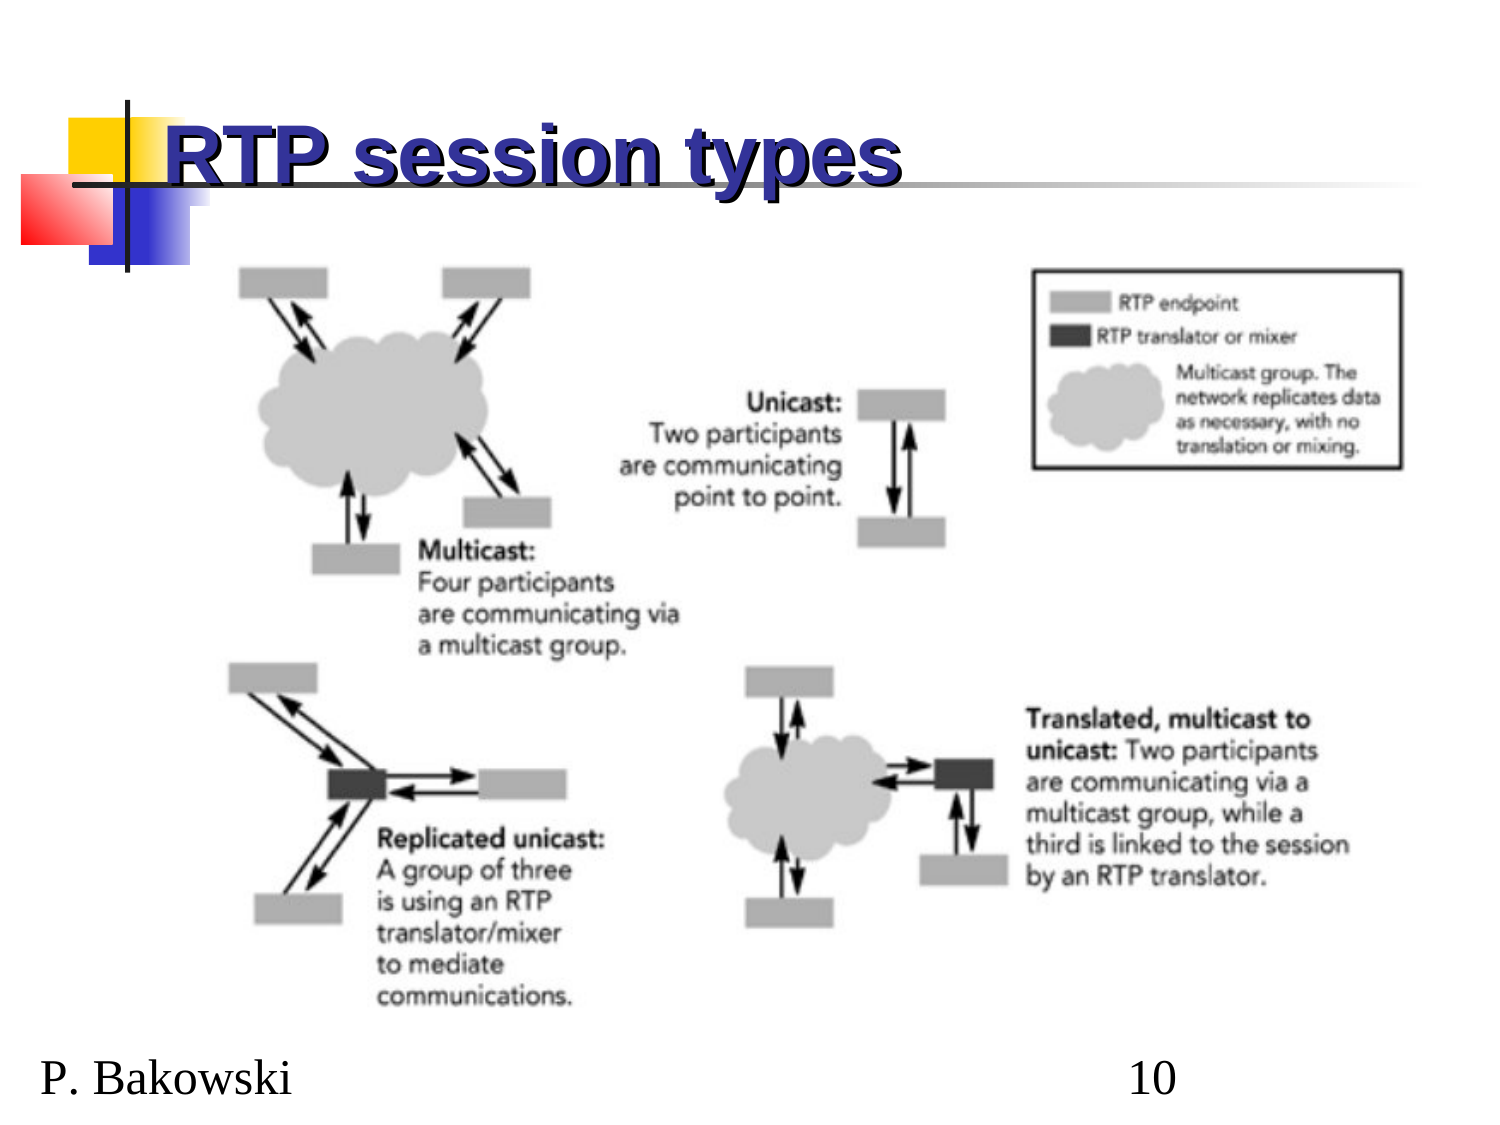

# RTP session types
RTP and RTCP
P.Bakowski
10